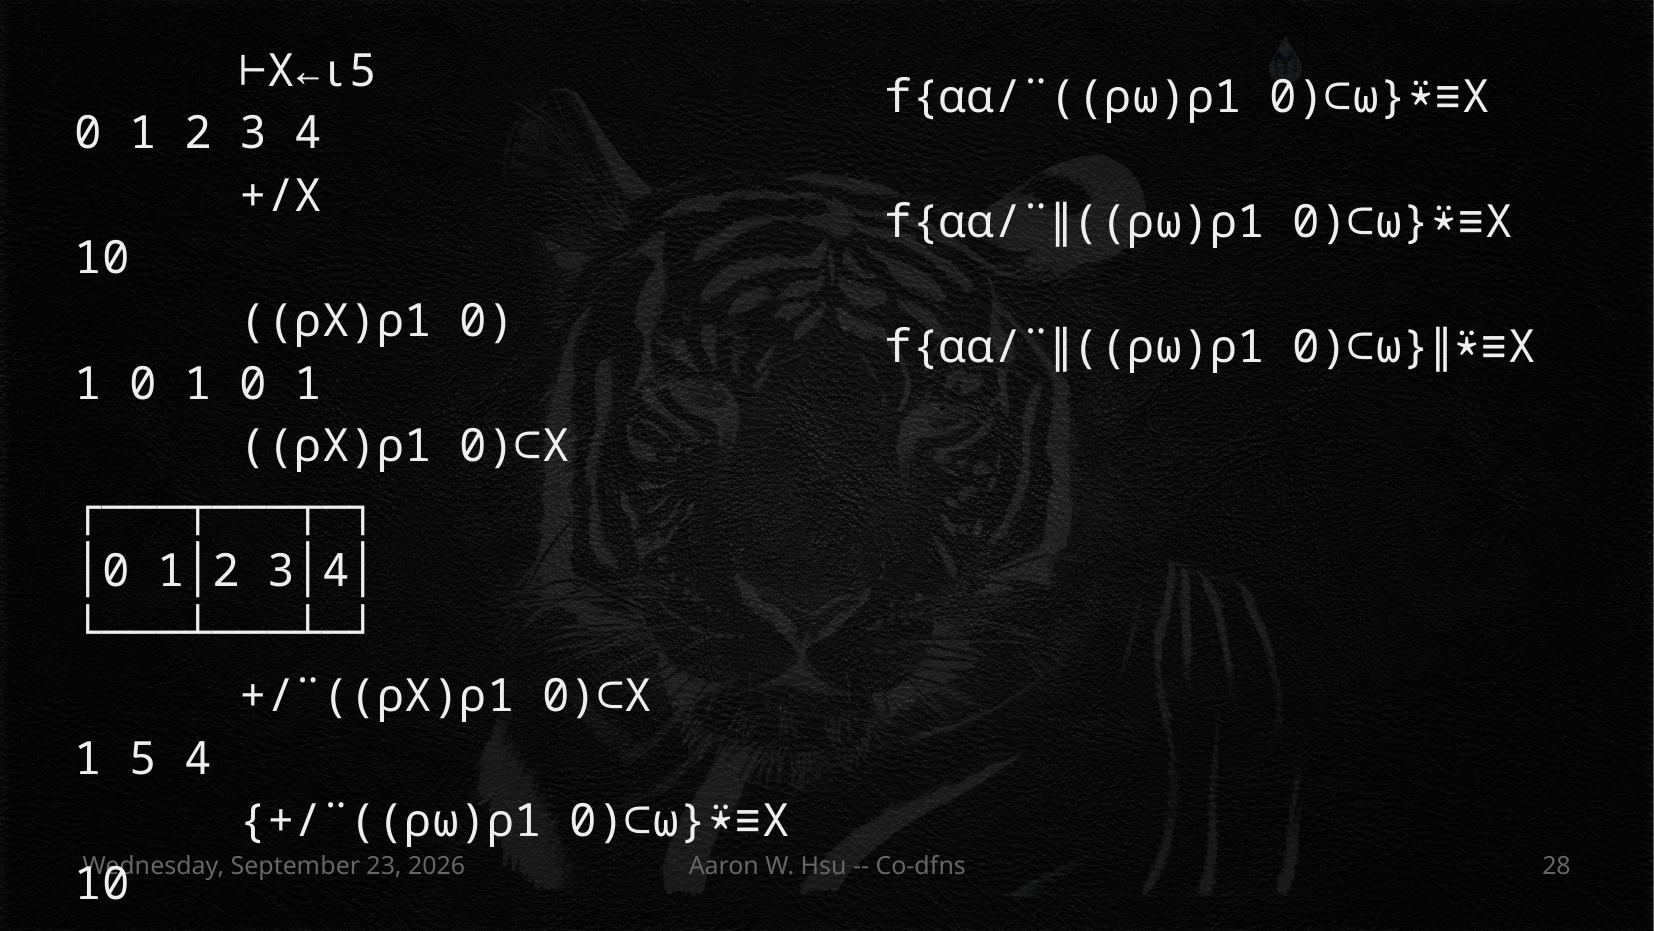

⊢X←⍳5
0 1 2 3 4
 +/X
10
 ((⍴X)⍴1 0)
1 0 1 0 1
 ((⍴X)⍴1 0)⊂X
┌───┬───┬─┐
│0 1│2 3│4│
└───┴───┴─┘
 +/¨((⍴X)⍴1 0)⊂X
1 5 4
 {+/¨((⍴⍵)⍴1 0)⊂⍵}⍣≡X
10
f{⍺⍺/¨((⍴⍵)⍴1 0)⊂⍵}⍣≡X
f{⍺⍺/¨∥((⍴⍵)⍴1 0)⊂⍵}⍣≡X
f{⍺⍺/¨∥((⍴⍵)⍴1 0)⊂⍵}∥⍣≡X
Aaron W. Hsu -- Co-dfns
28